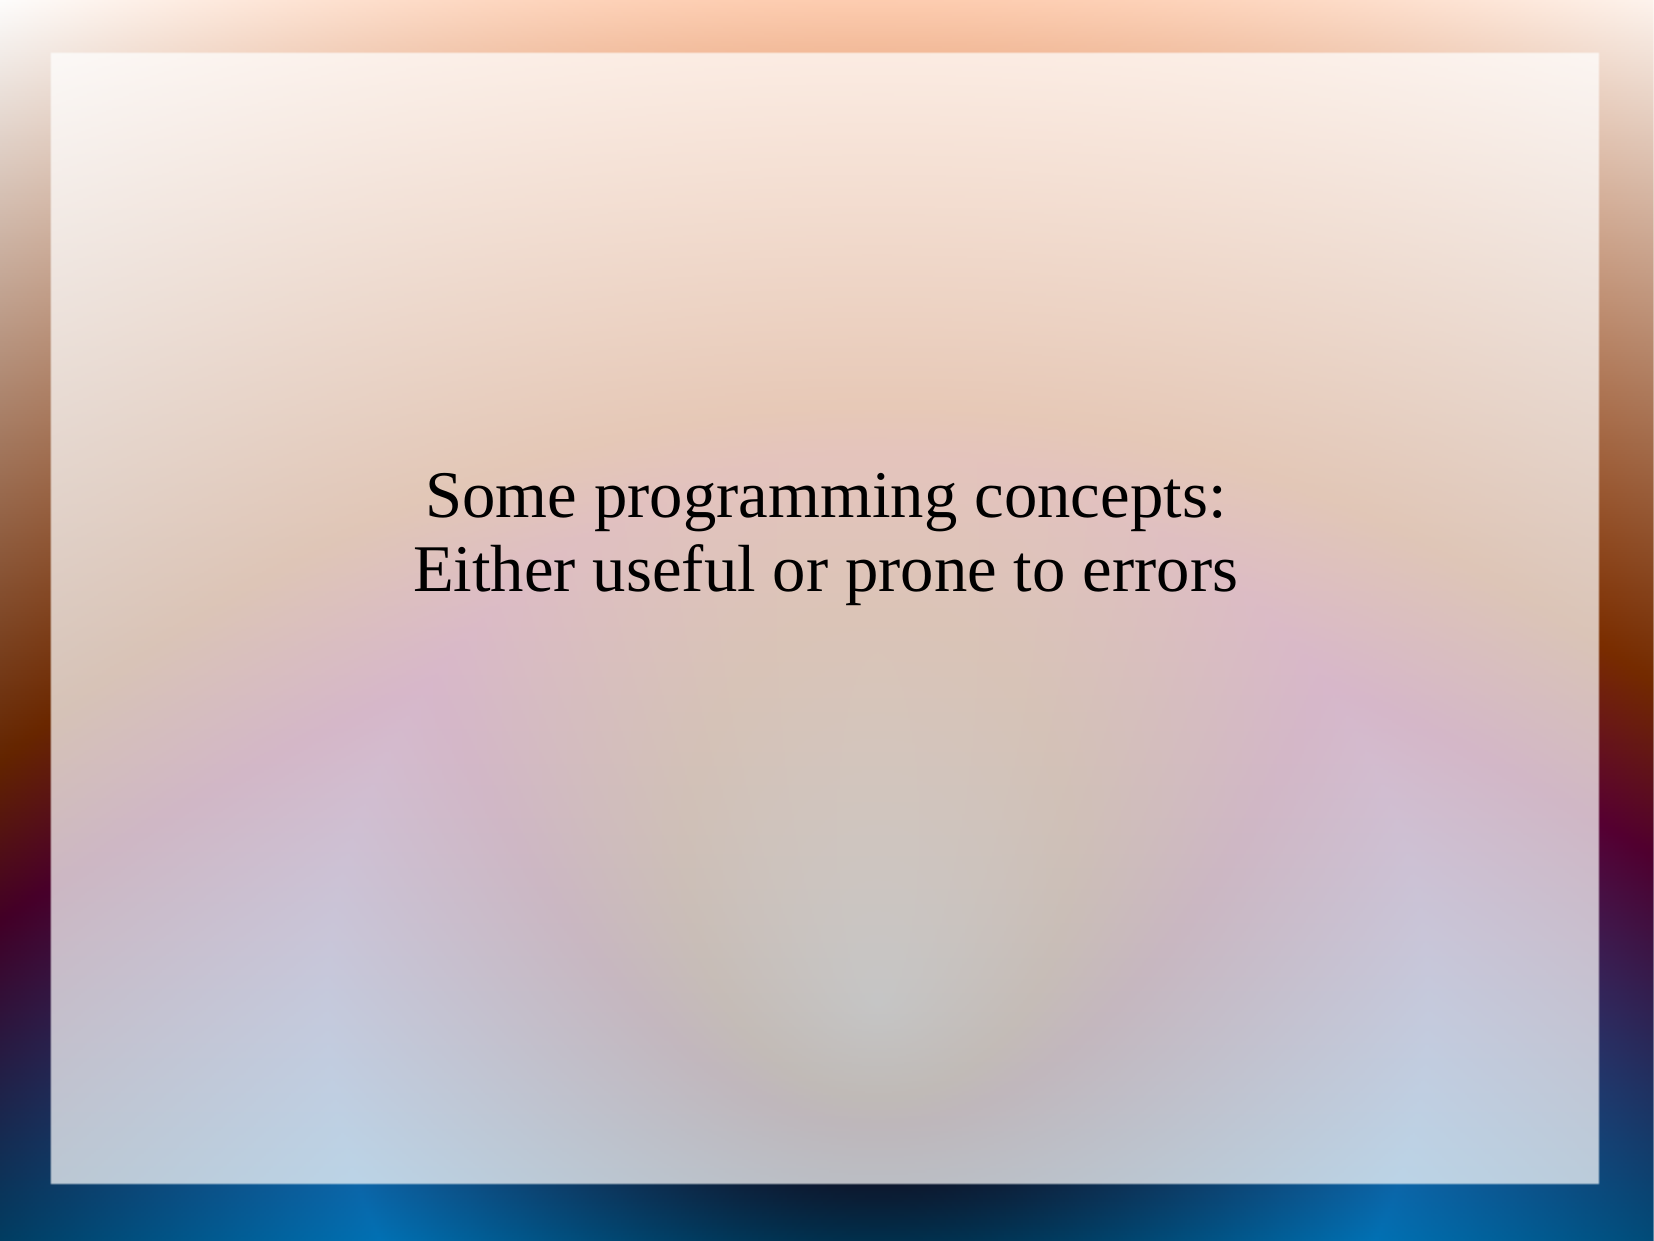

# Some programming concepts:
Either useful or prone to errors